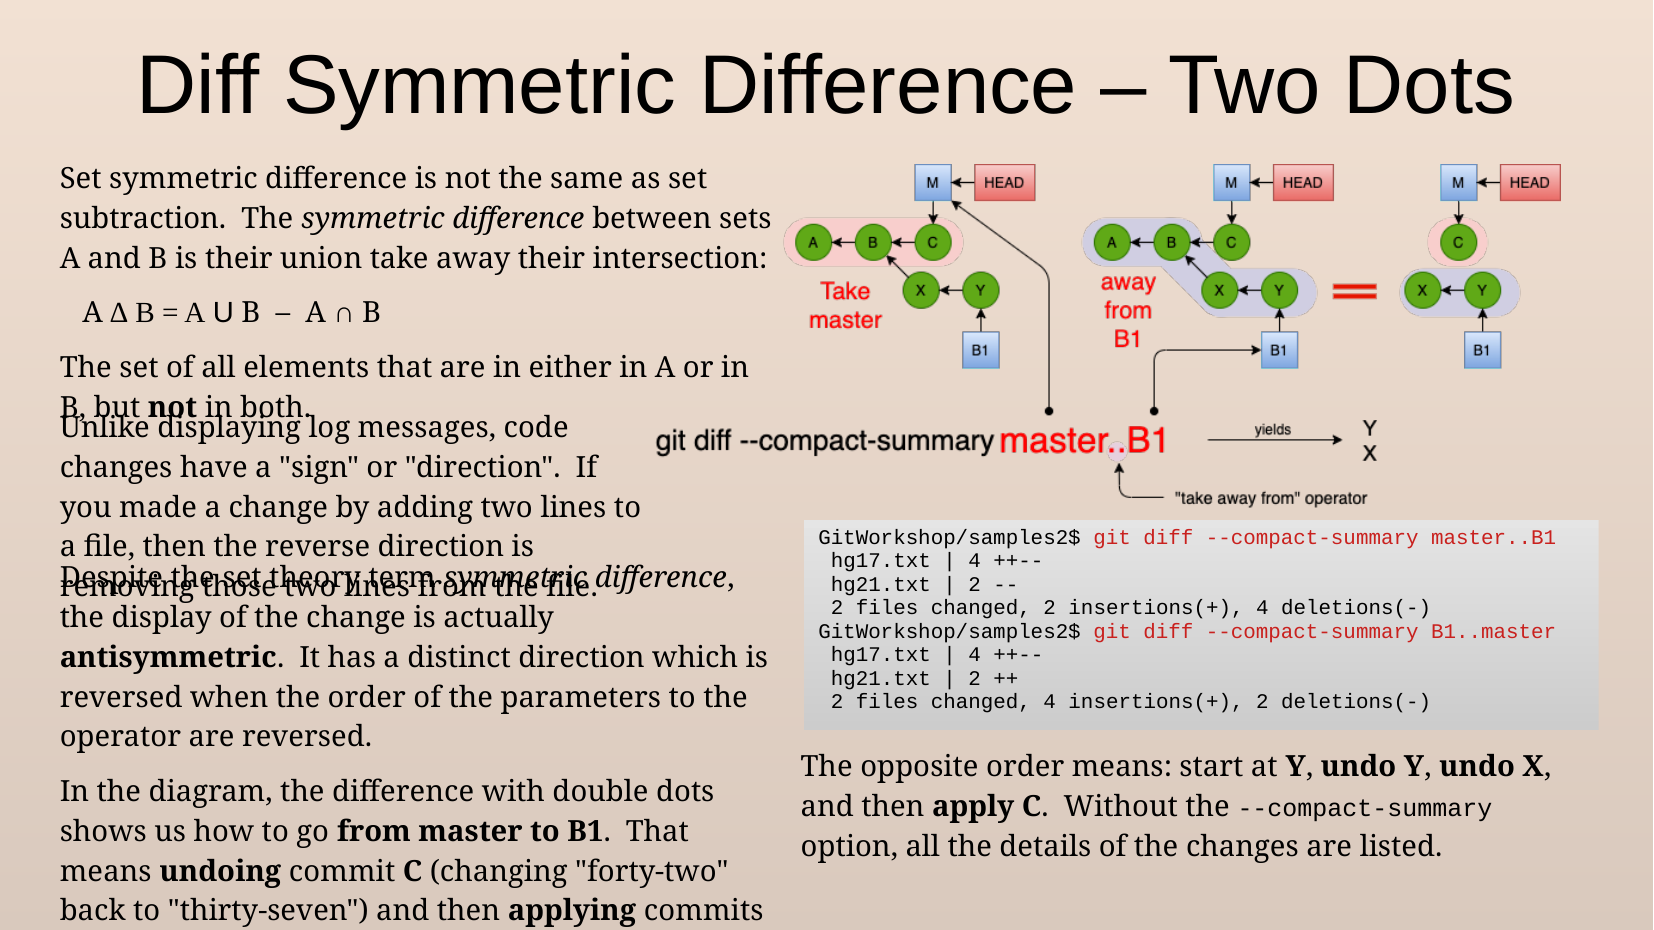

# Diff Symmetric Difference – Two Dots
Set symmetric difference is not the same as set subtraction. The symmetric difference between sets A and B is their union take away their intersection:
 A ∆ B = A U B – A ∩ B
The set of all elements that are in either in A or in B, but not in both.
Unlike displaying log messages, code changes have a "sign" or "direction". If you made a change by adding two lines to a file, then the reverse direction is removing those two lines from the file.
GitWorkshop/samples2$ git diff --compact-summary master..B1
 hg17.txt | 4 ++--
 hg21.txt | 2 --
 2 files changed, 2 insertions(+), 4 deletions(-)
GitWorkshop/samples2$ git diff --compact-summary B1..master
 hg17.txt | 4 ++--
 hg21.txt | 2 ++
 2 files changed, 4 insertions(+), 2 deletions(-)
Despite the set theory term symmetric difference, the display of the change is actually antisymmetric. It has a distinct direction which is reversed when the order of the parameters to the operator are reversed.
In the diagram, the difference with double dots shows us how to go from master to B1. That means undoing commit C (changing "forty-two" back to "thirty-seven") and then applying commits X and Y.
The opposite order means: start at Y, undo Y, undo X, and then apply C. Without the --compact-summary option, all the details of the changes are listed.